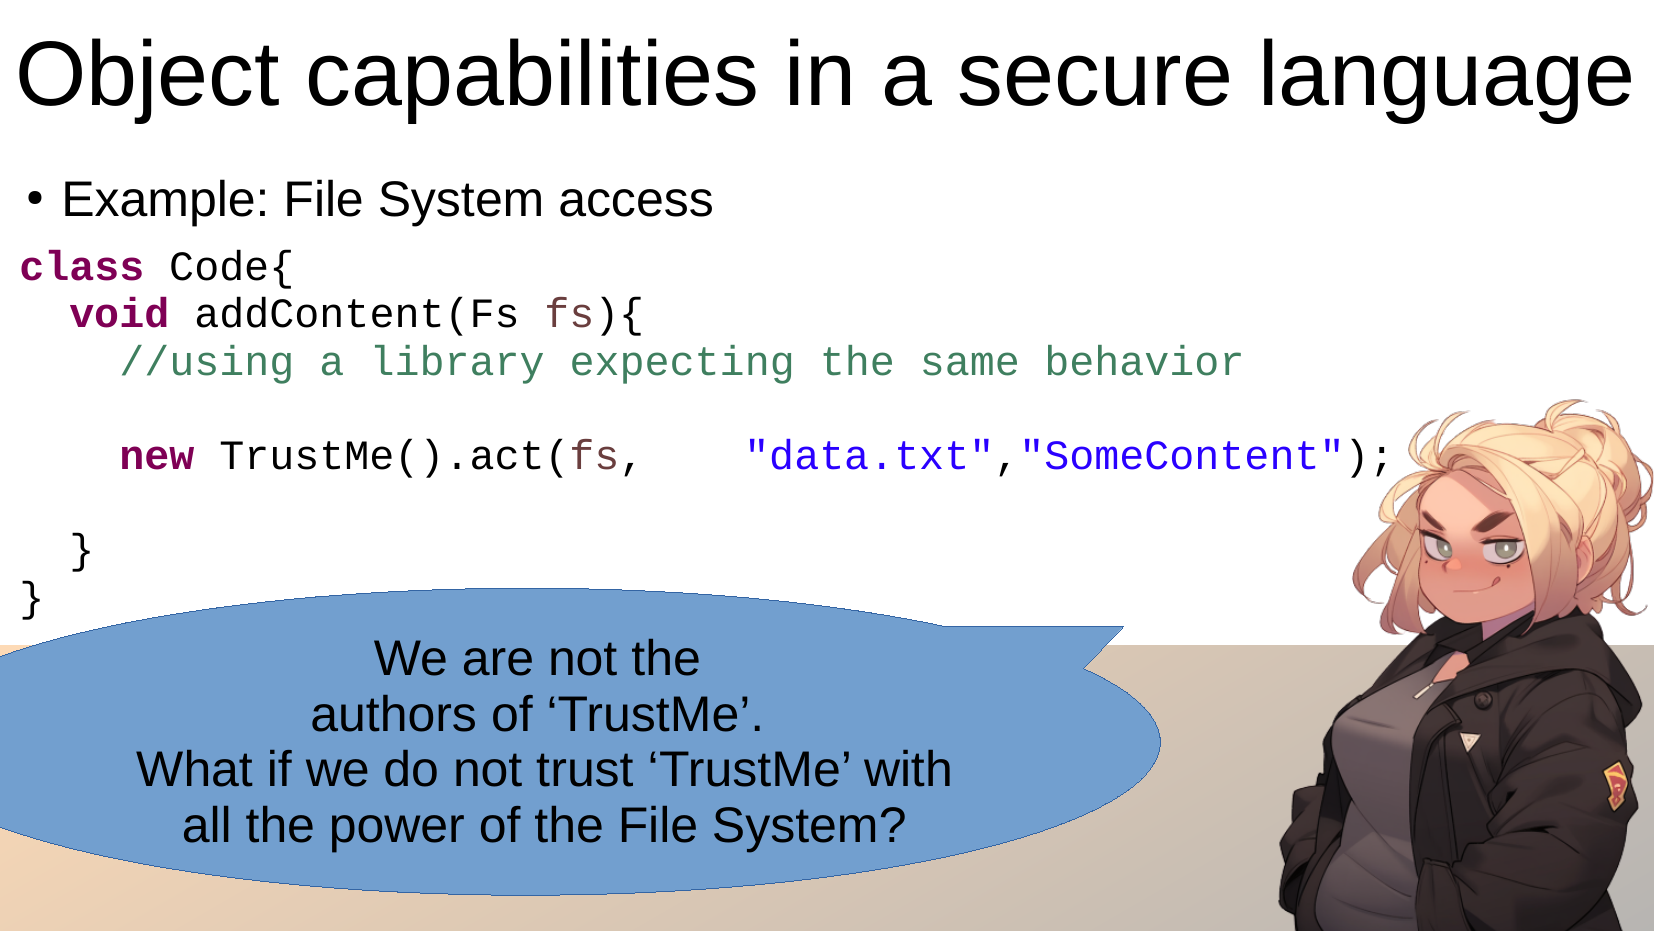

# Object capabilities in a secure language
Example: File System access
class Code{
 void addContent(Fs fs){
 //using a library expecting the same behavior
 new TrustMe().act(fs, "data.txt","SomeContent");
 }
}
We are not the
authors of ‘TrustMe’.
What if we do not trust ‘TrustMe’ with all the power of the File System?